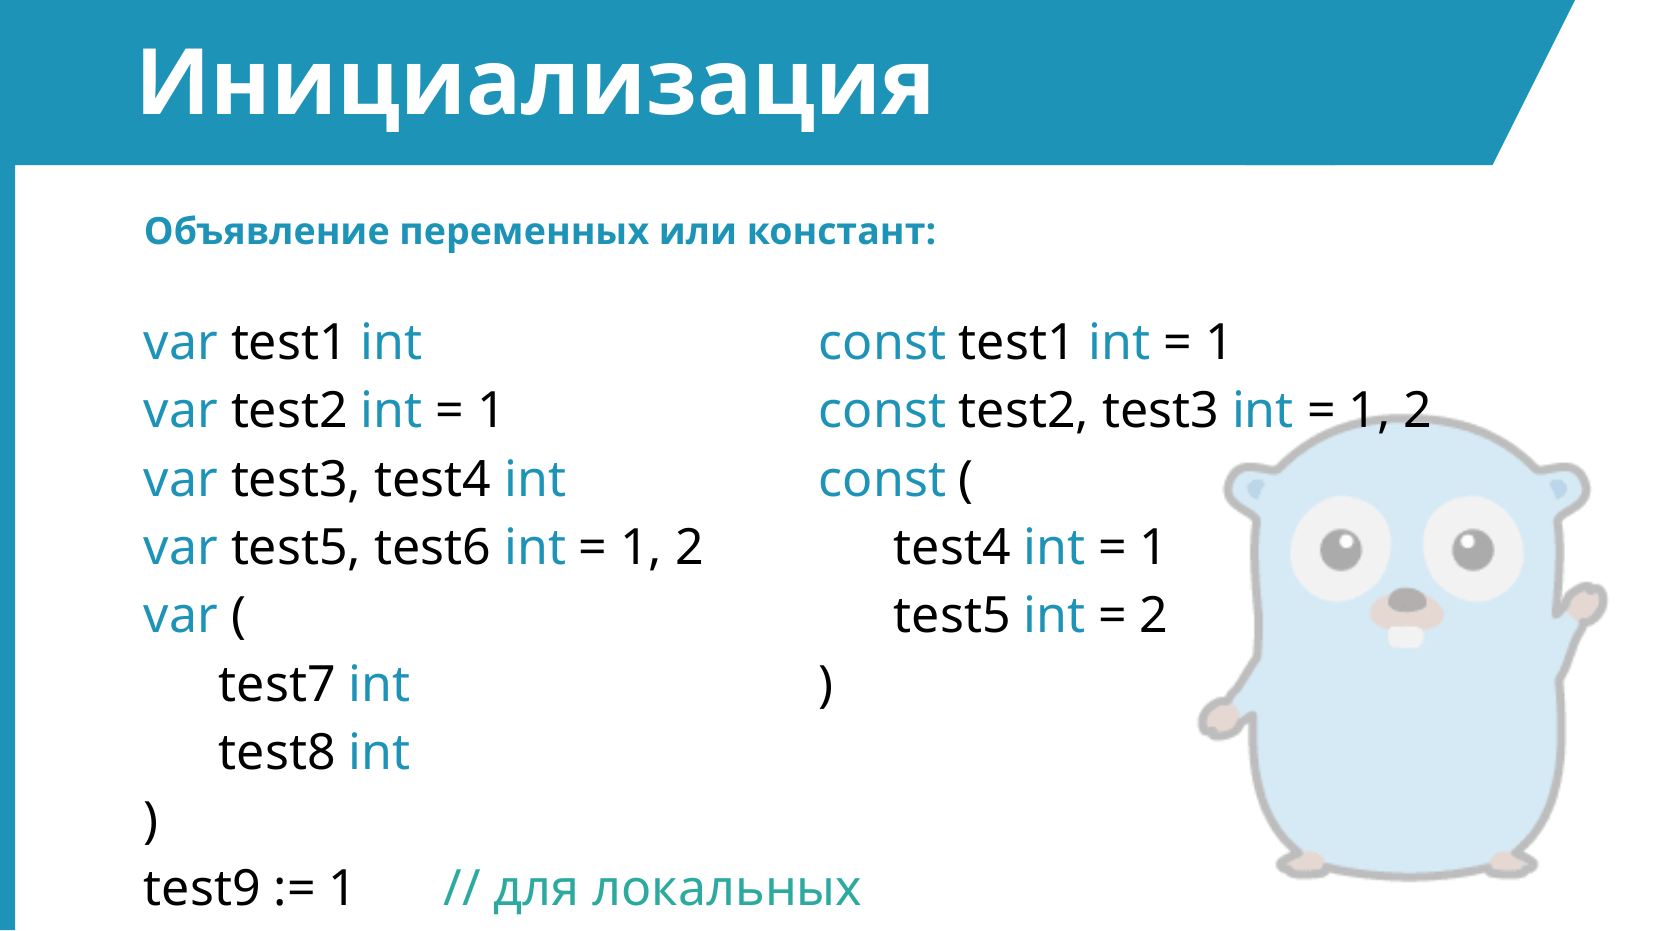

# Инициализация
Объявление переменных или констант:
var test1 int						const test1 int = 1
var test2 int = 1					const test2, test3 int = 1, 2
var test3, test4 int				const (
var test5, test6 int = 1, 2			test4 int = 1
var (									test5 int = 2
	test7 int						)
	test8 int
)
test9 := 1		// для локальных